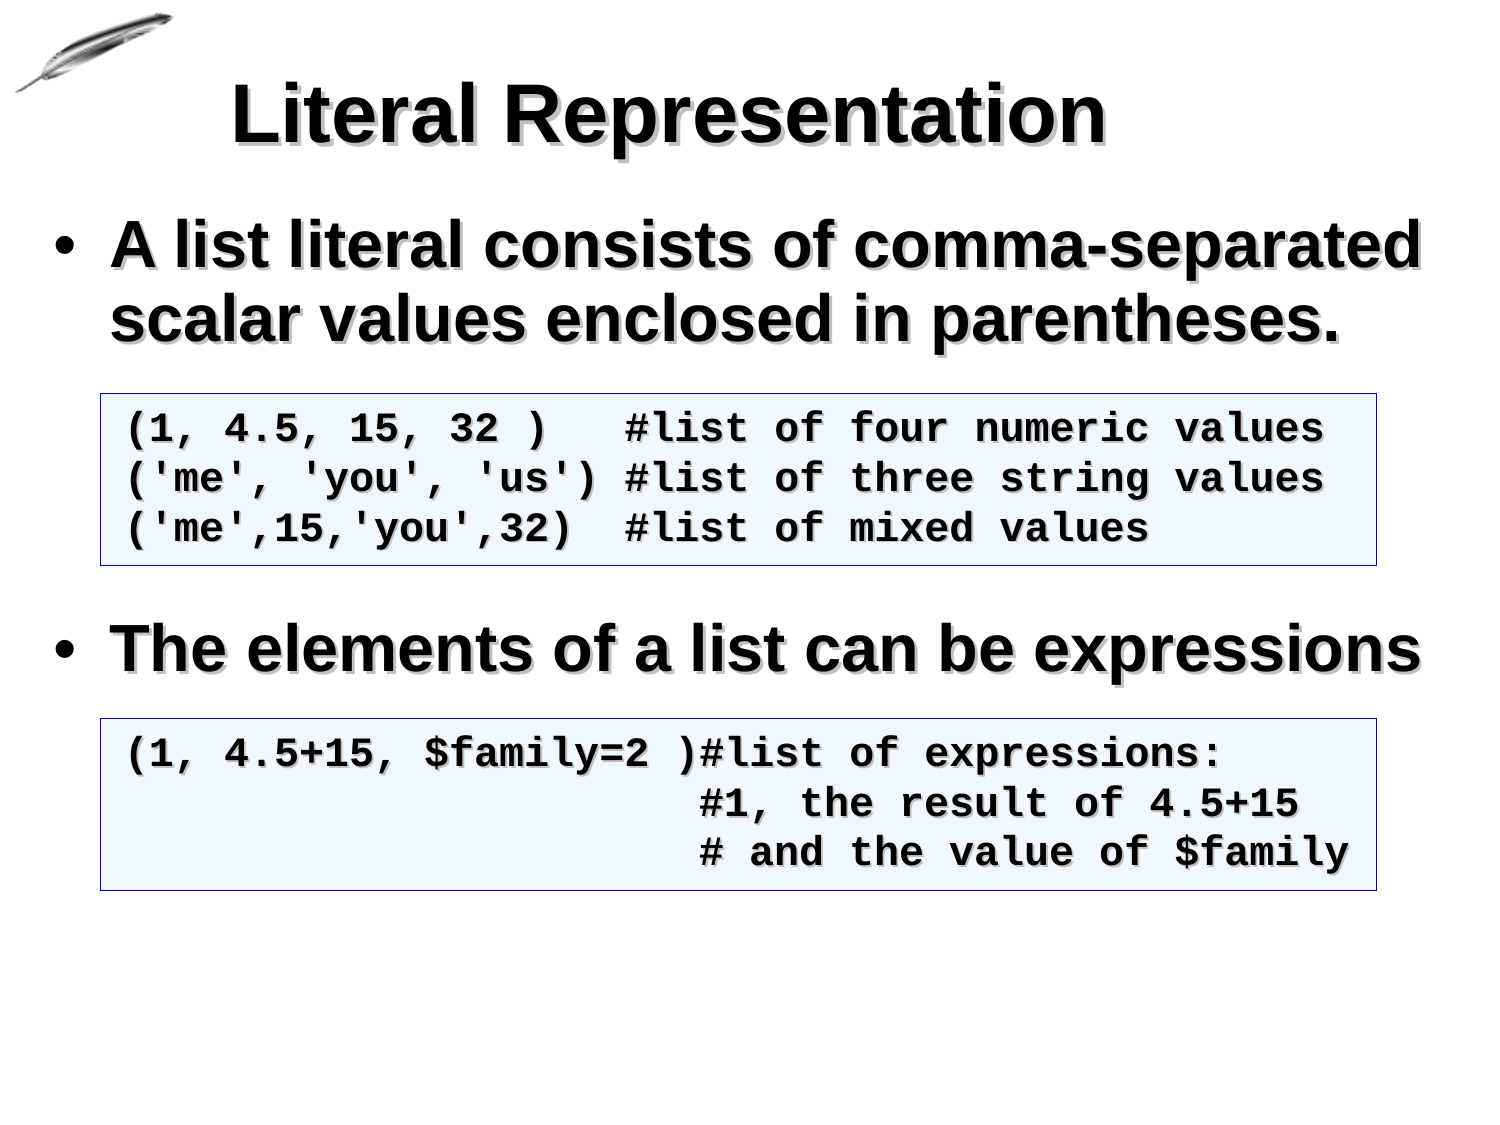

# Literal Representation
A list literal consists of comma-separated scalar values enclosed in parentheses.
The elements of a list can be expressions
(1, 4.5, 15, 32 ) #list of four numeric values
('me', 'you', 'us') #list of three string values
('me',15,'you',32) #list of mixed values
(1, 4.5+15, $family=2 )#list of expressions:
 #1, the result of 4.5+15
 # and the value of $family